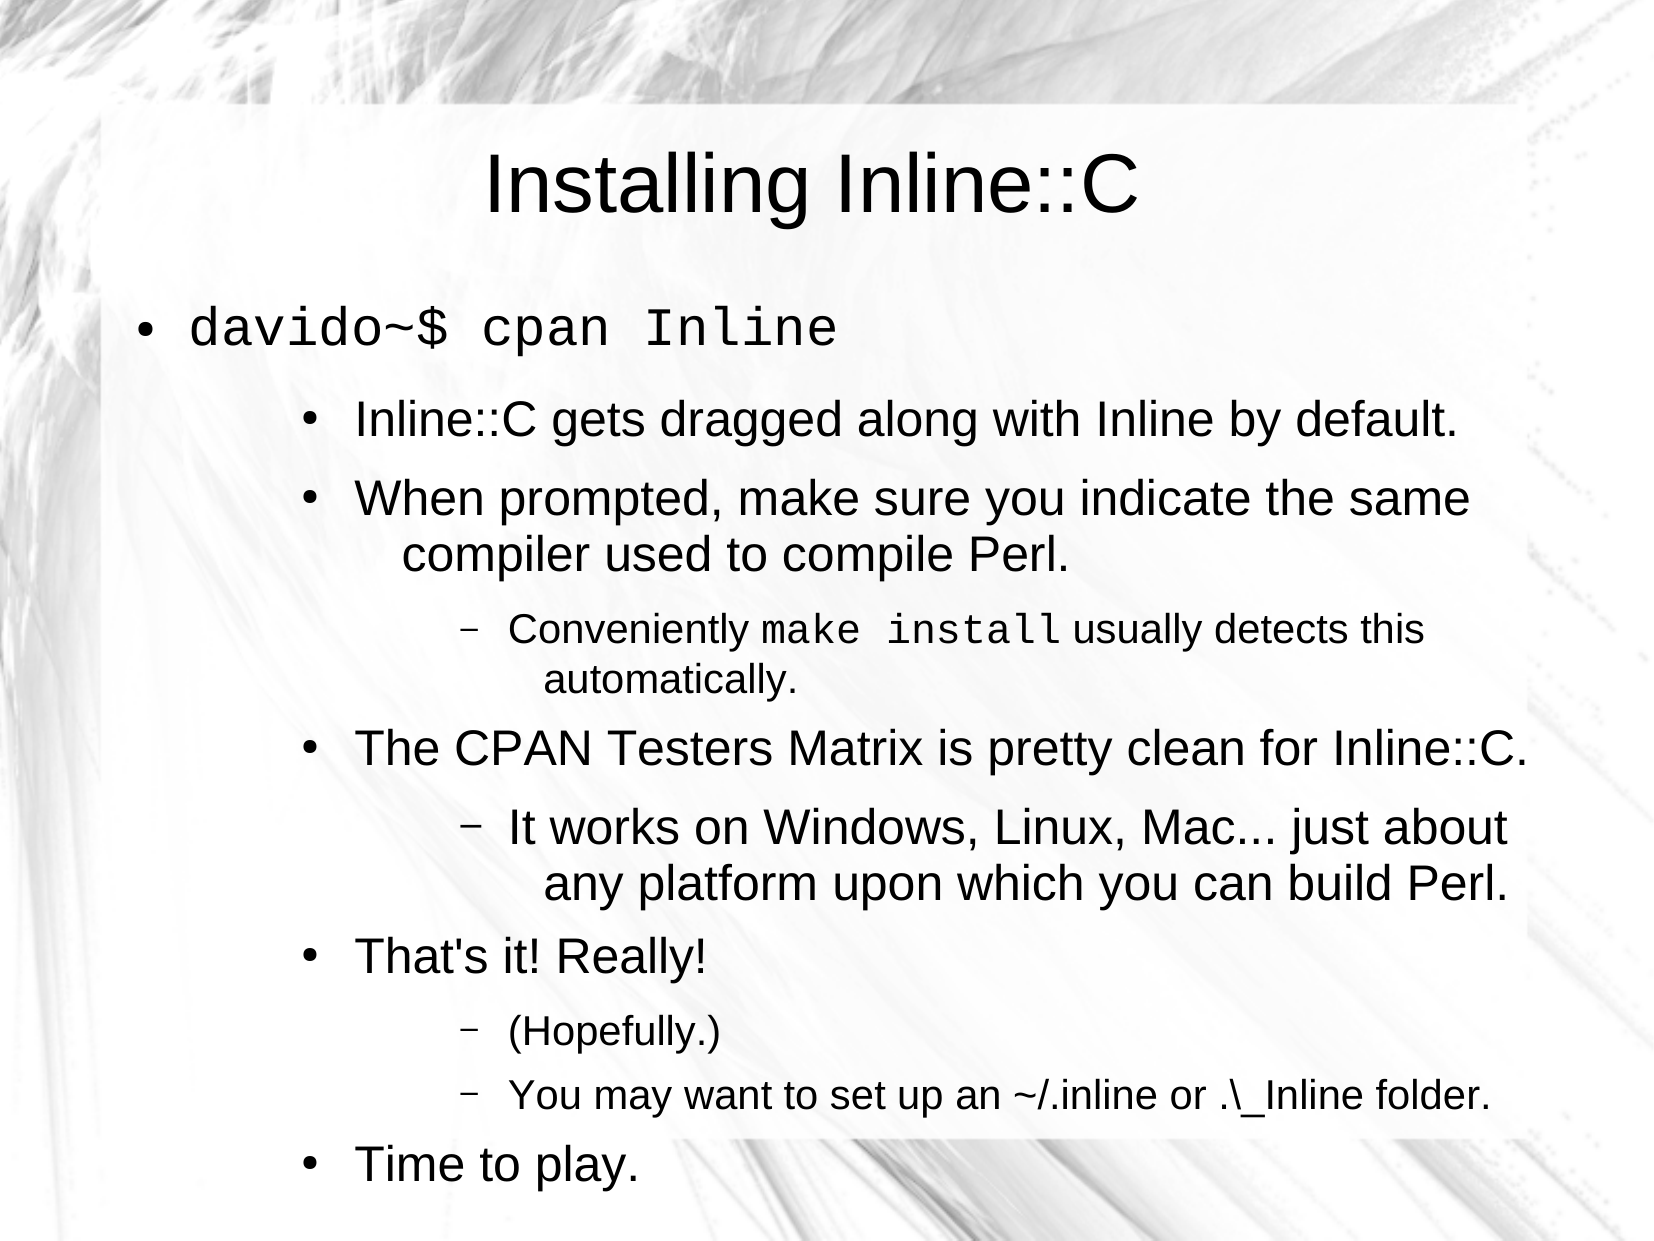

# Installing Inline::C
davido~$ cpan Inline
Inline::C gets dragged along with Inline by default.
When prompted, make sure you indicate the same compiler used to compile Perl.
Conveniently make install usually detects this automatically.
The CPAN Testers Matrix is pretty clean for Inline::C.
It works on Windows, Linux, Mac... just about any platform upon which you can build Perl.
That's it! Really!
(Hopefully.)
You may want to set up an ~/.inline or .\_Inline folder.
Time to play.